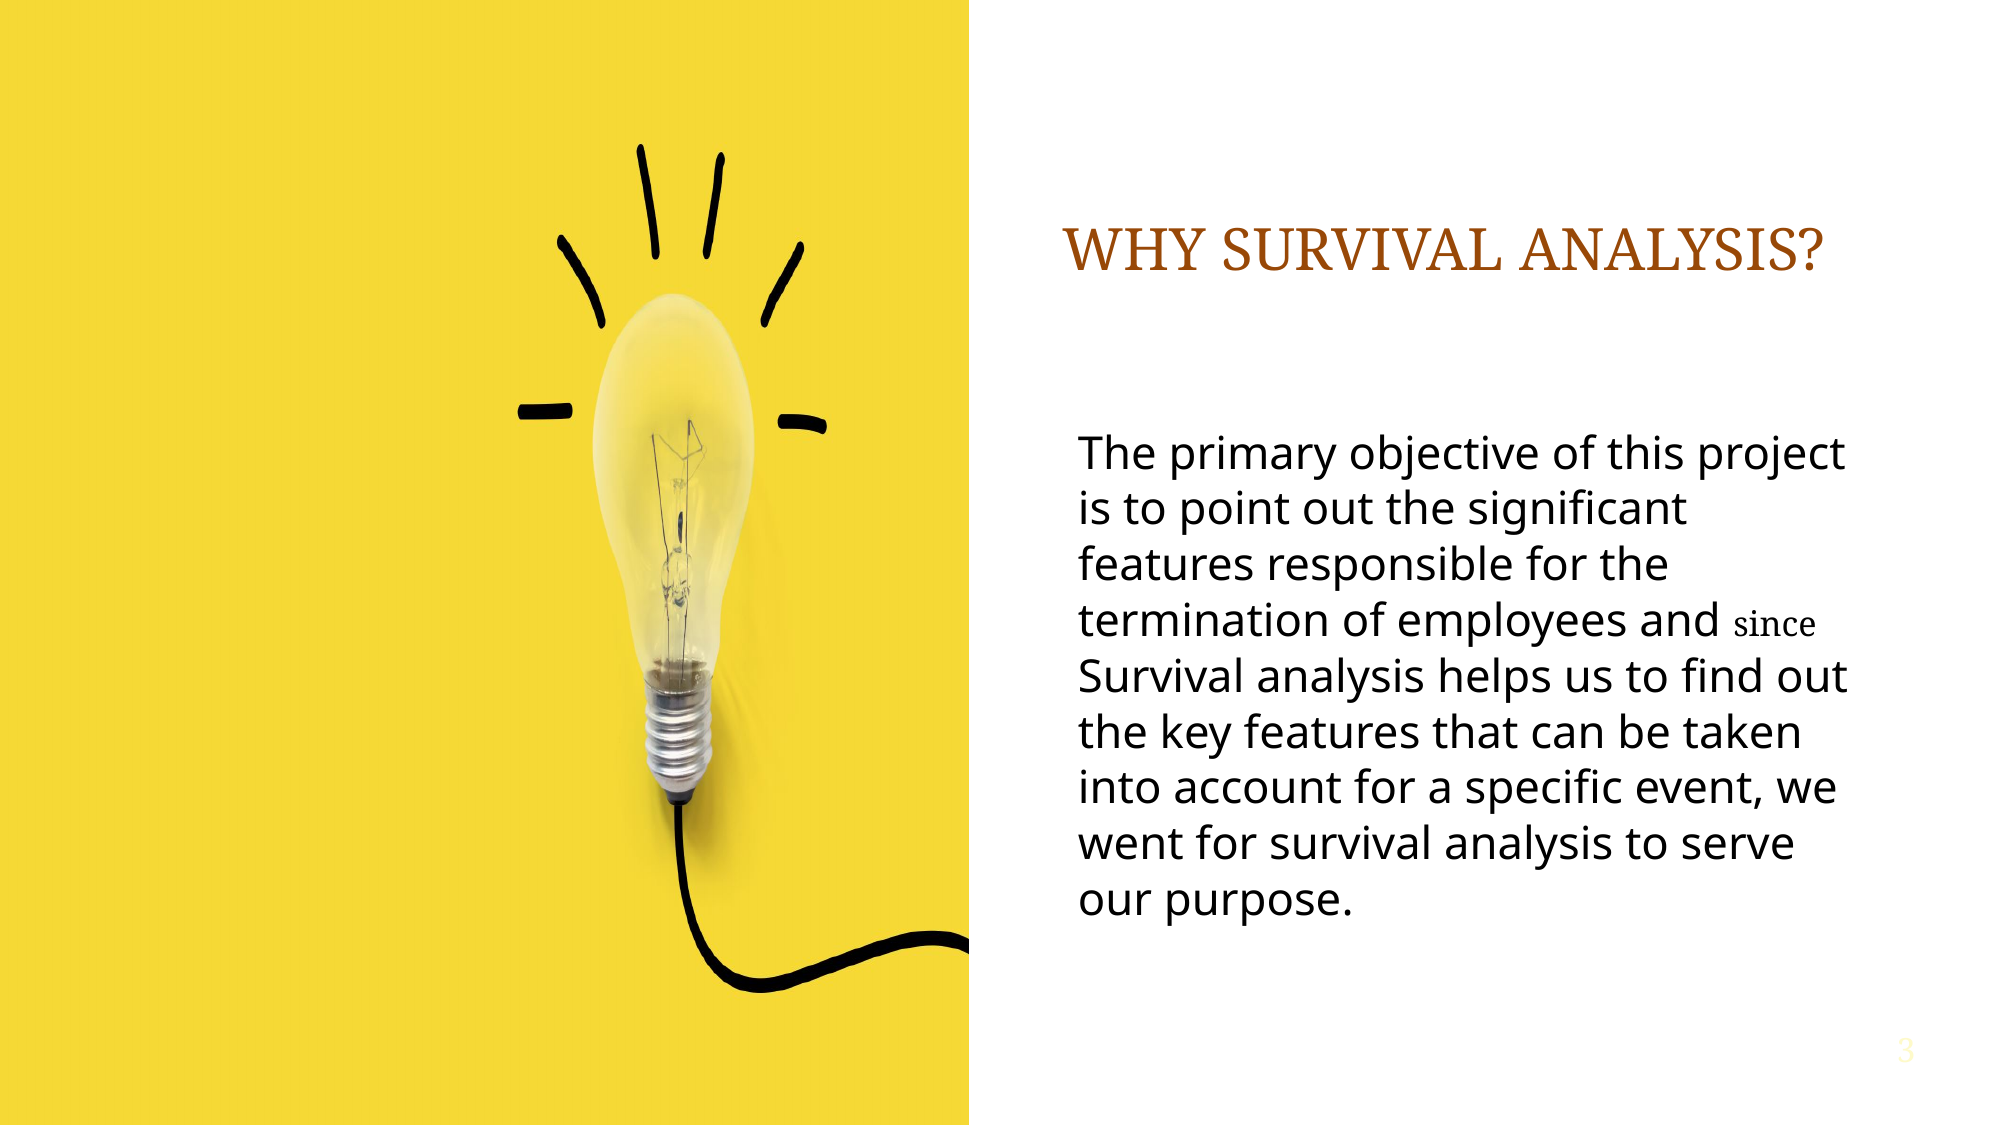

WHY SURVIVAL ANALYSIS?
# The primary objective of this project is to point out the significant features responsible for the termination of employees and since Survival analysis helps us to find out the key features that can be taken into account for a specific event, we went for survival analysis to serve our purpose.
3